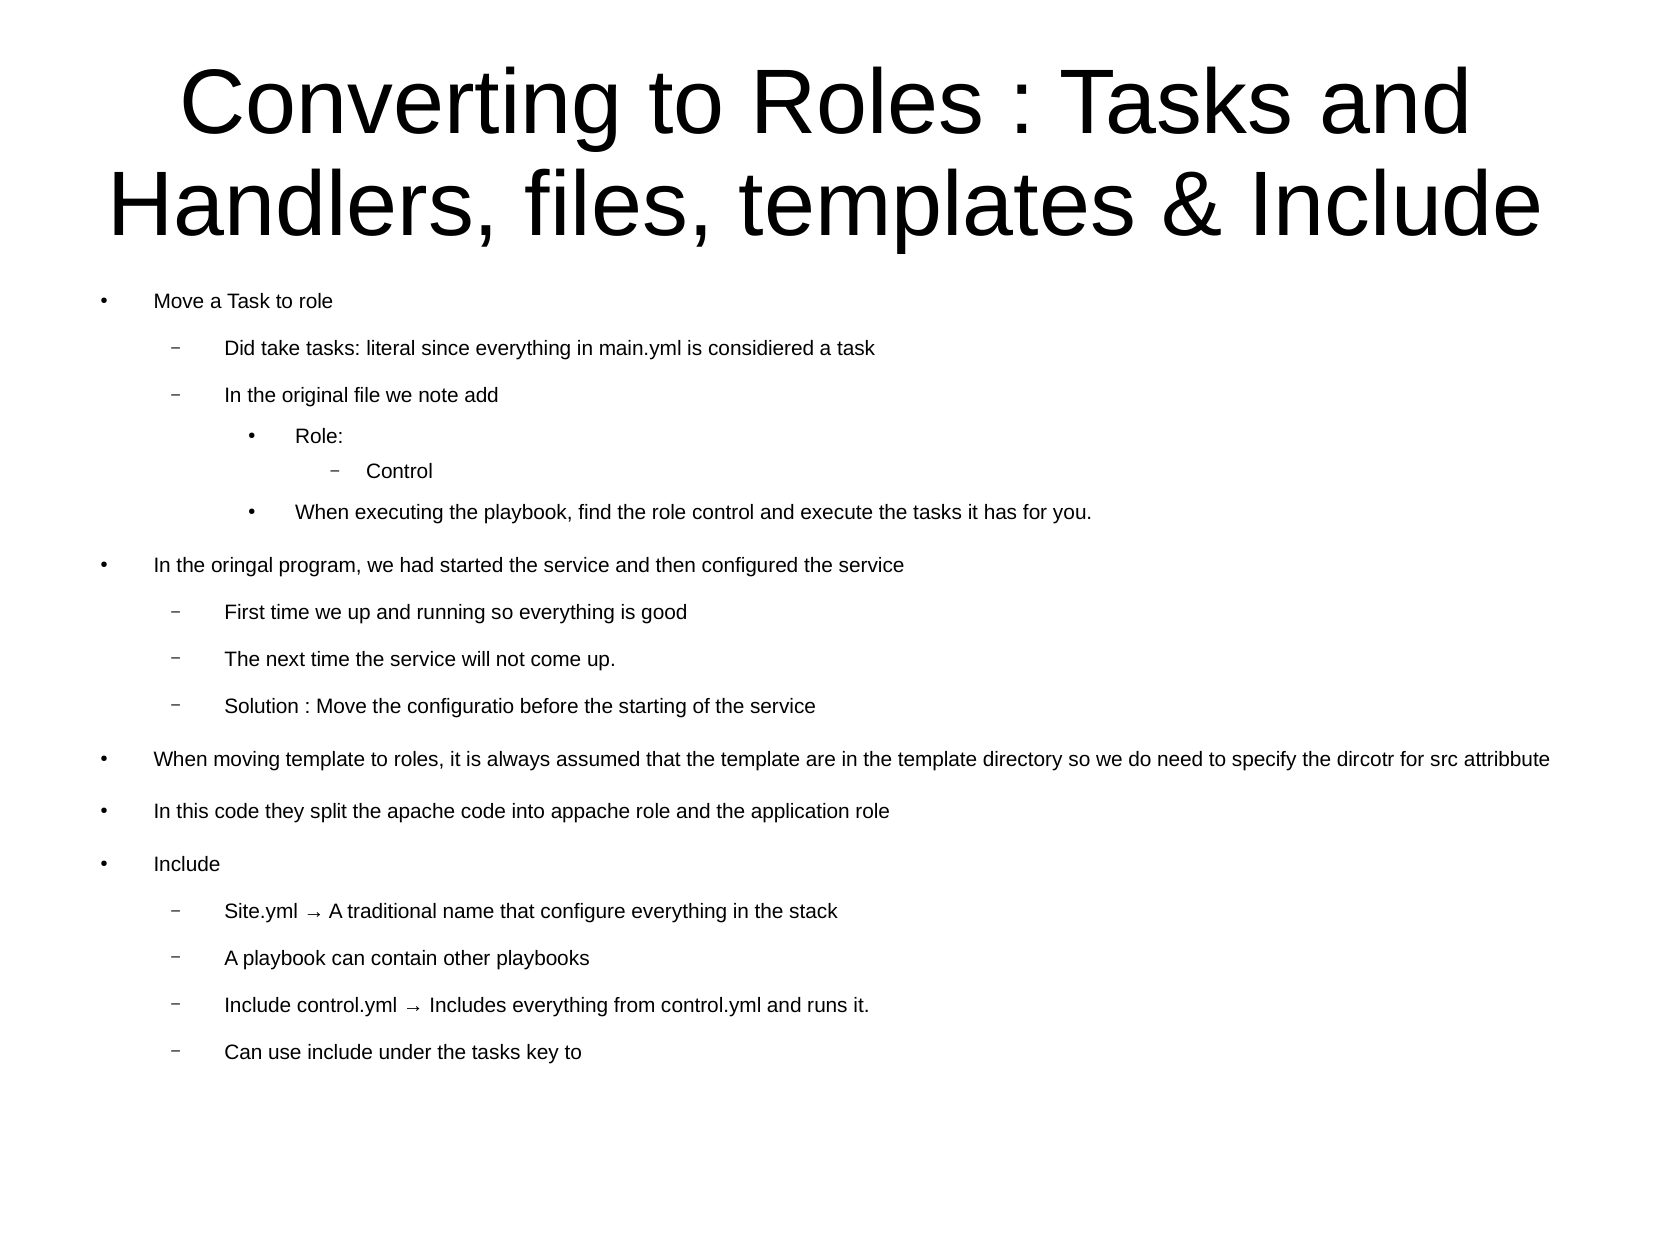

# Converting to Roles : Tasks and Handlers, files, templates & Include
Move a Task to role
Did take tasks: literal since everything in main.yml is considiered a task
In the original file we note add
Role:
Control
When executing the playbook, find the role control and execute the tasks it has for you.
In the oringal program, we had started the service and then configured the service
First time we up and running so everything is good
The next time the service will not come up.
Solution : Move the configuratio before the starting of the service
When moving template to roles, it is always assumed that the template are in the template directory so we do need to specify the dircotr for src attribbute
In this code they split the apache code into appache role and the application role
Include
Site.yml → A traditional name that configure everything in the stack
A playbook can contain other playbooks
Include control.yml → Includes everything from control.yml and runs it.
Can use include under the tasks key to